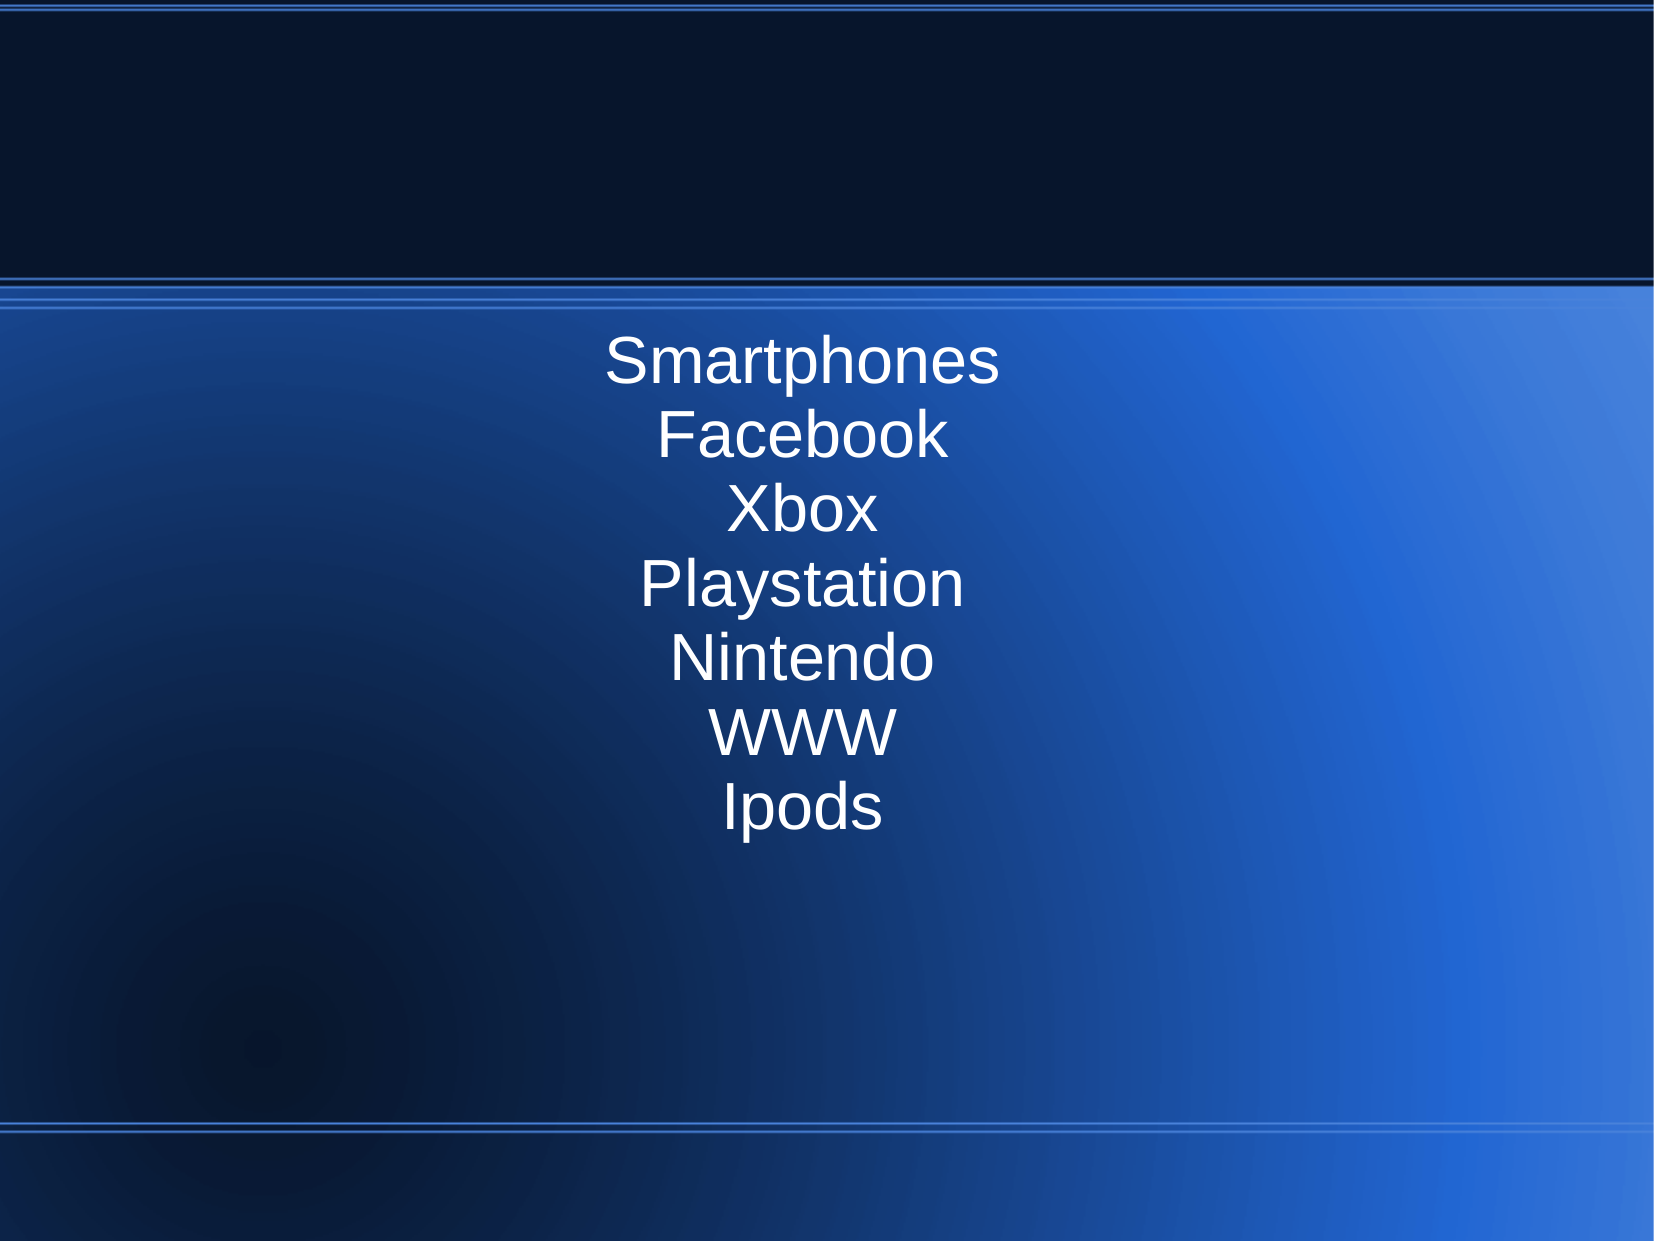

# Smartphones
Facebook
Xbox
Playstation
Nintendo
WWW
Ipods